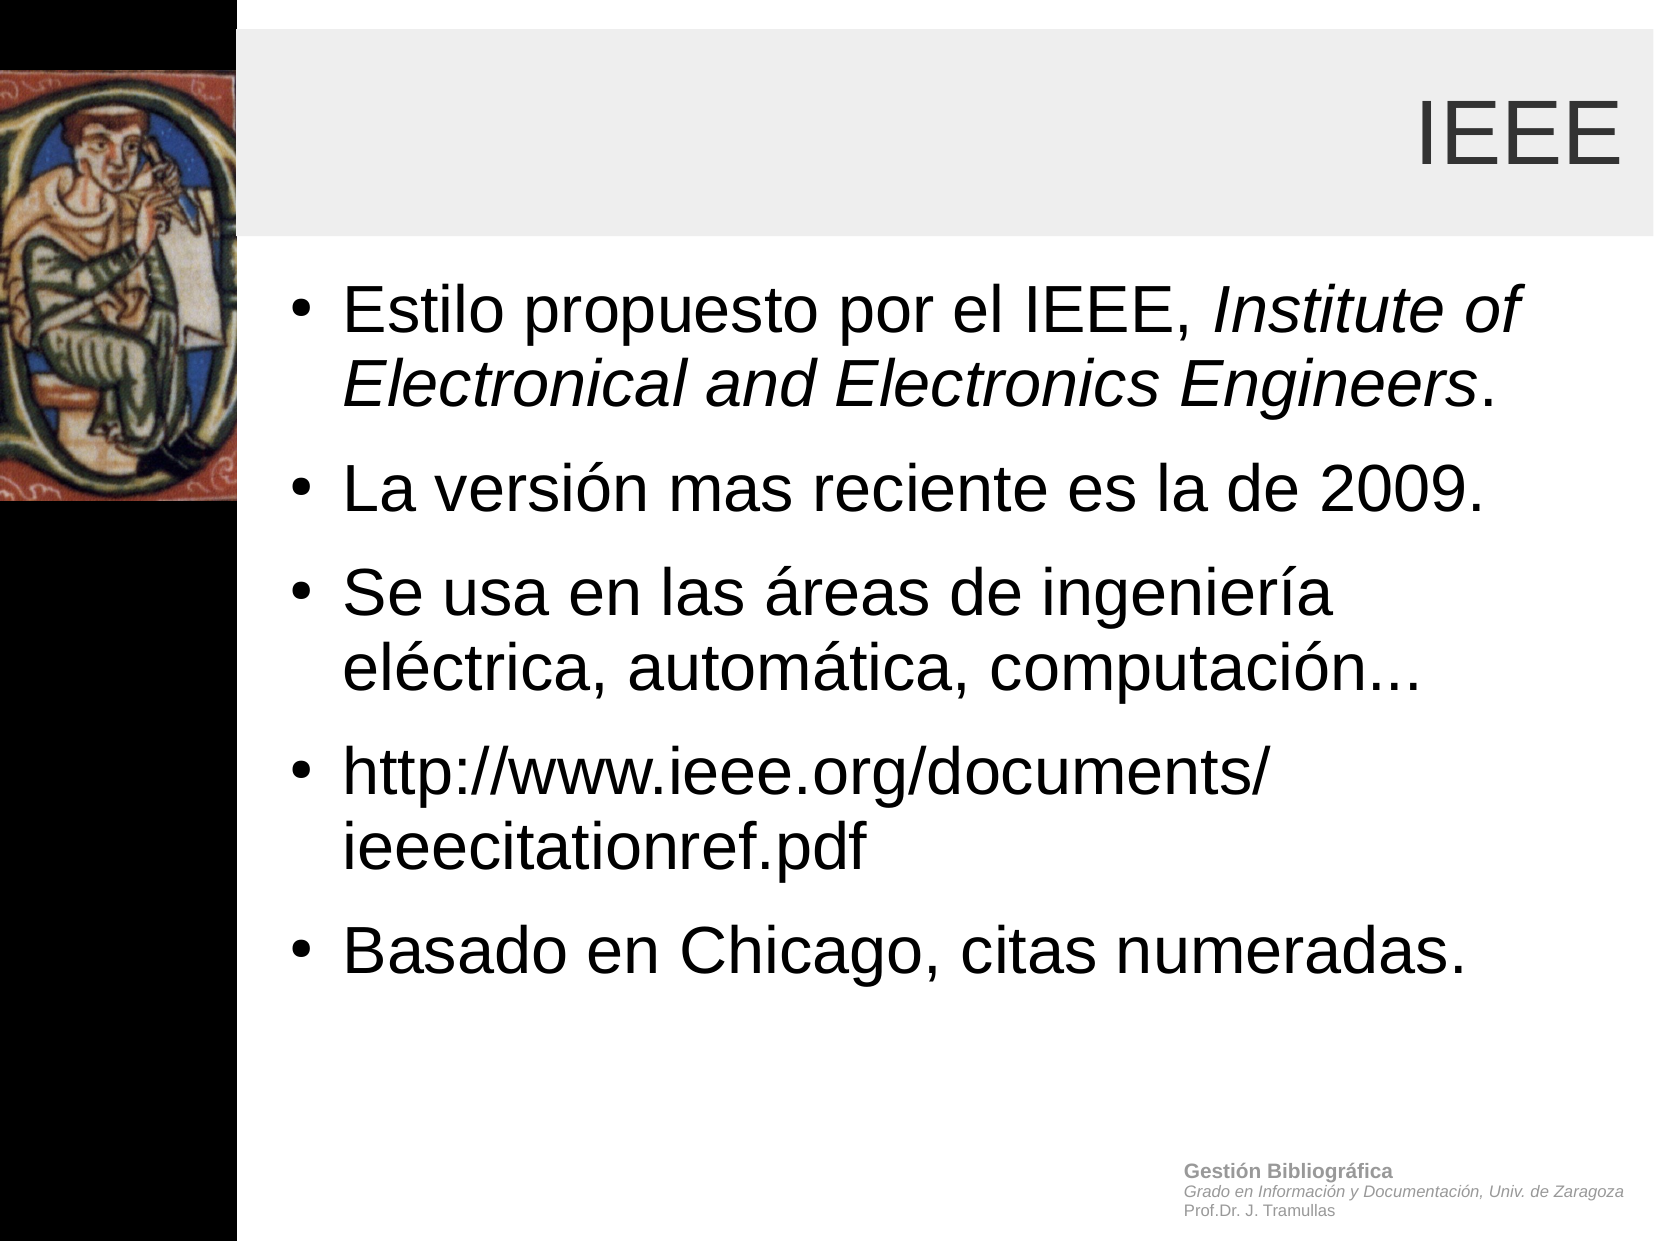

# IEEE
Estilo propuesto por el IEEE, Institute of Electronical and Electronics Engineers.
La versión mas reciente es la de 2009.
Se usa en las áreas de ingeniería eléctrica, automática, computación...
http://www.ieee.org/documents/ieeecitationref.pdf
Basado en Chicago, citas numeradas.